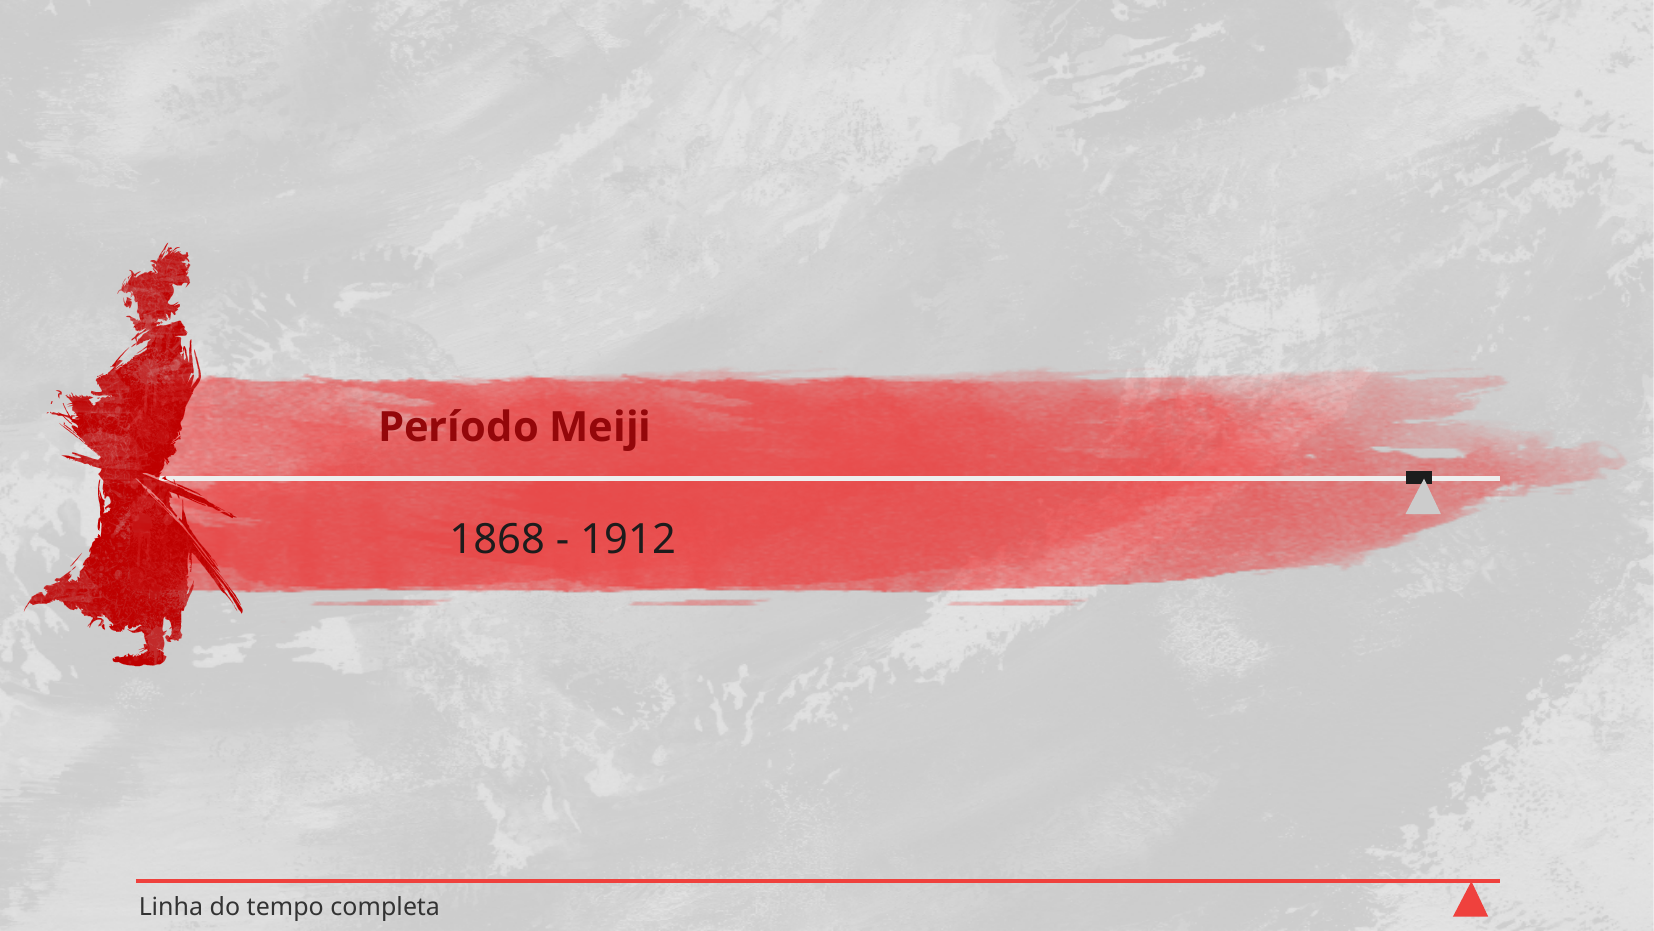

Período Meiji
1868 - 1912
Linha do tempo completa